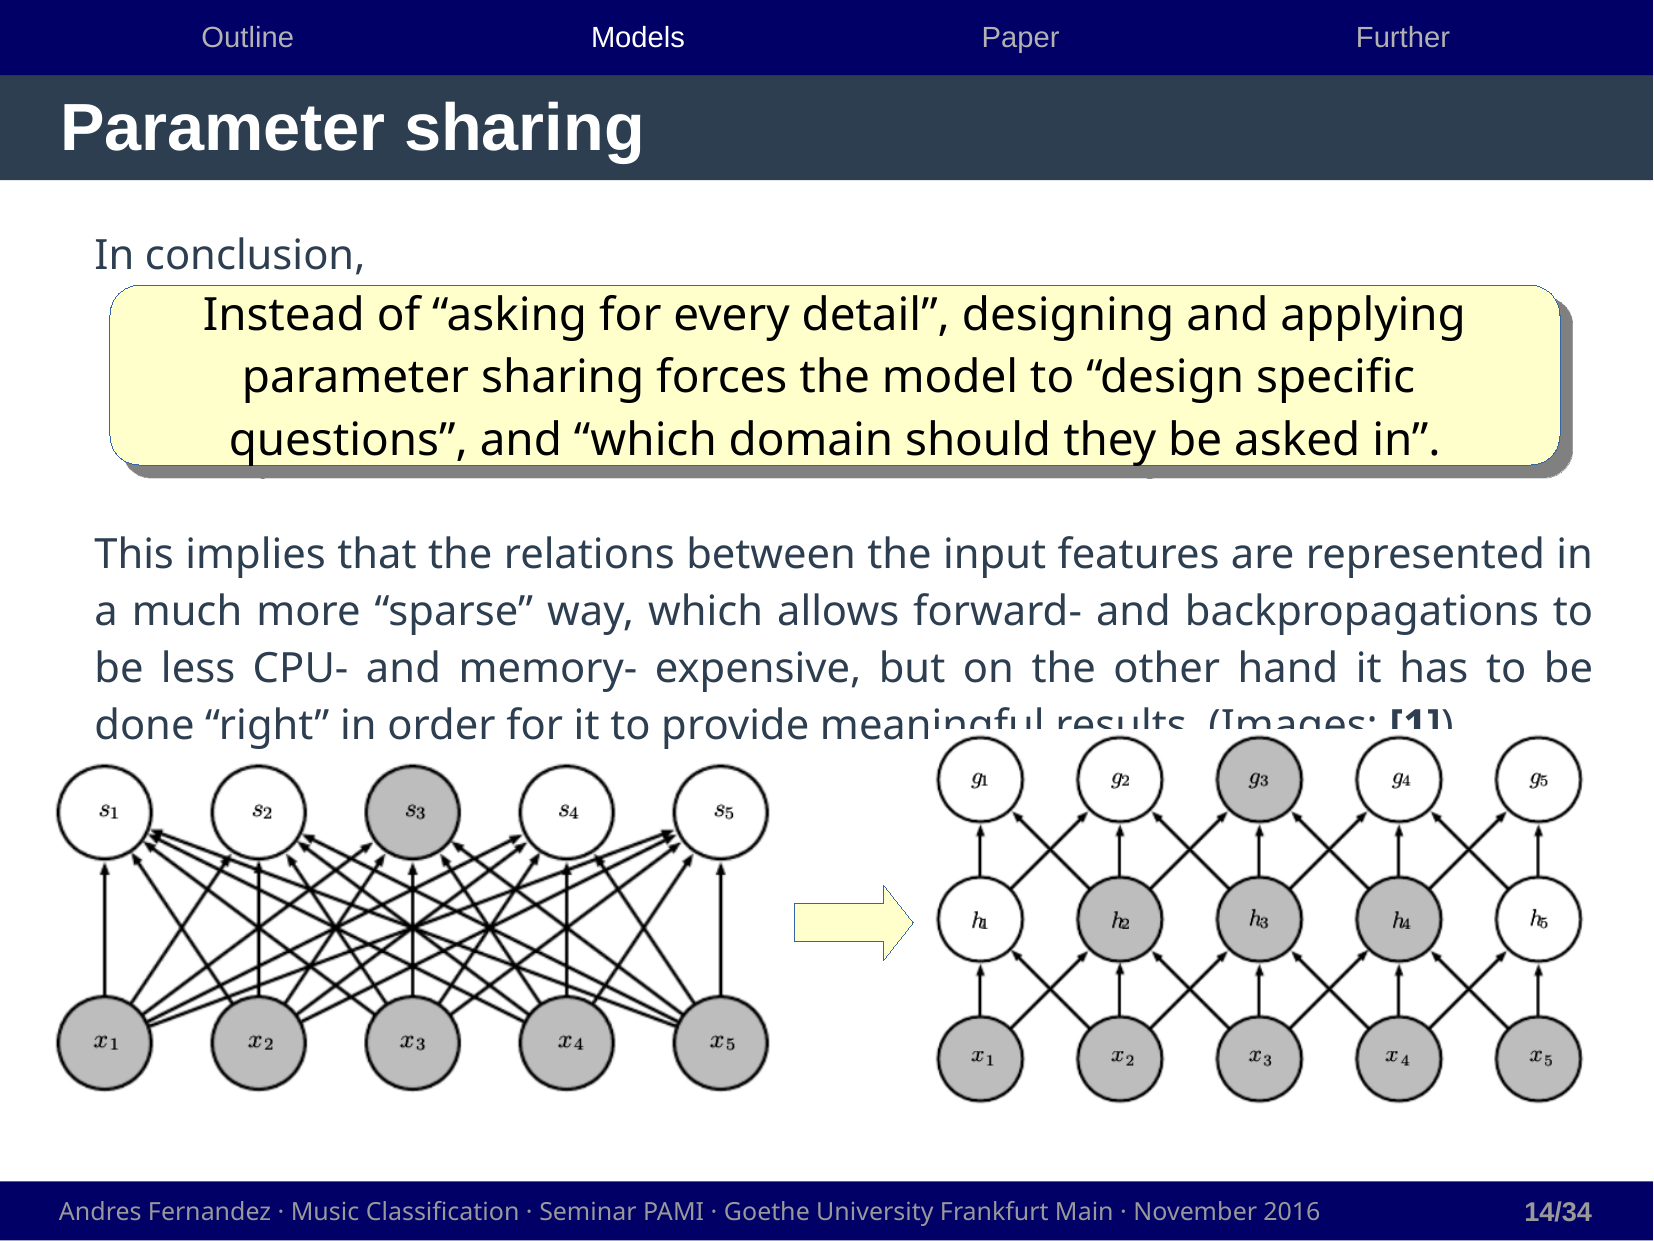

Outline Models Paper Further
# Parameter sharing
In conclusion,
This implies that the relations between the input features are represented in a much more “sparse” way, which allows forward- and backpropagations to be less CPU- and memory- expensive, but on the other hand it has to be done “right” in order for it to provide meaningful results (Images: [1]).
Instead of “asking for every detail”, designing and applying
parameter sharing forces the model to “design specific
questions”, and “which domain should they be asked in”.